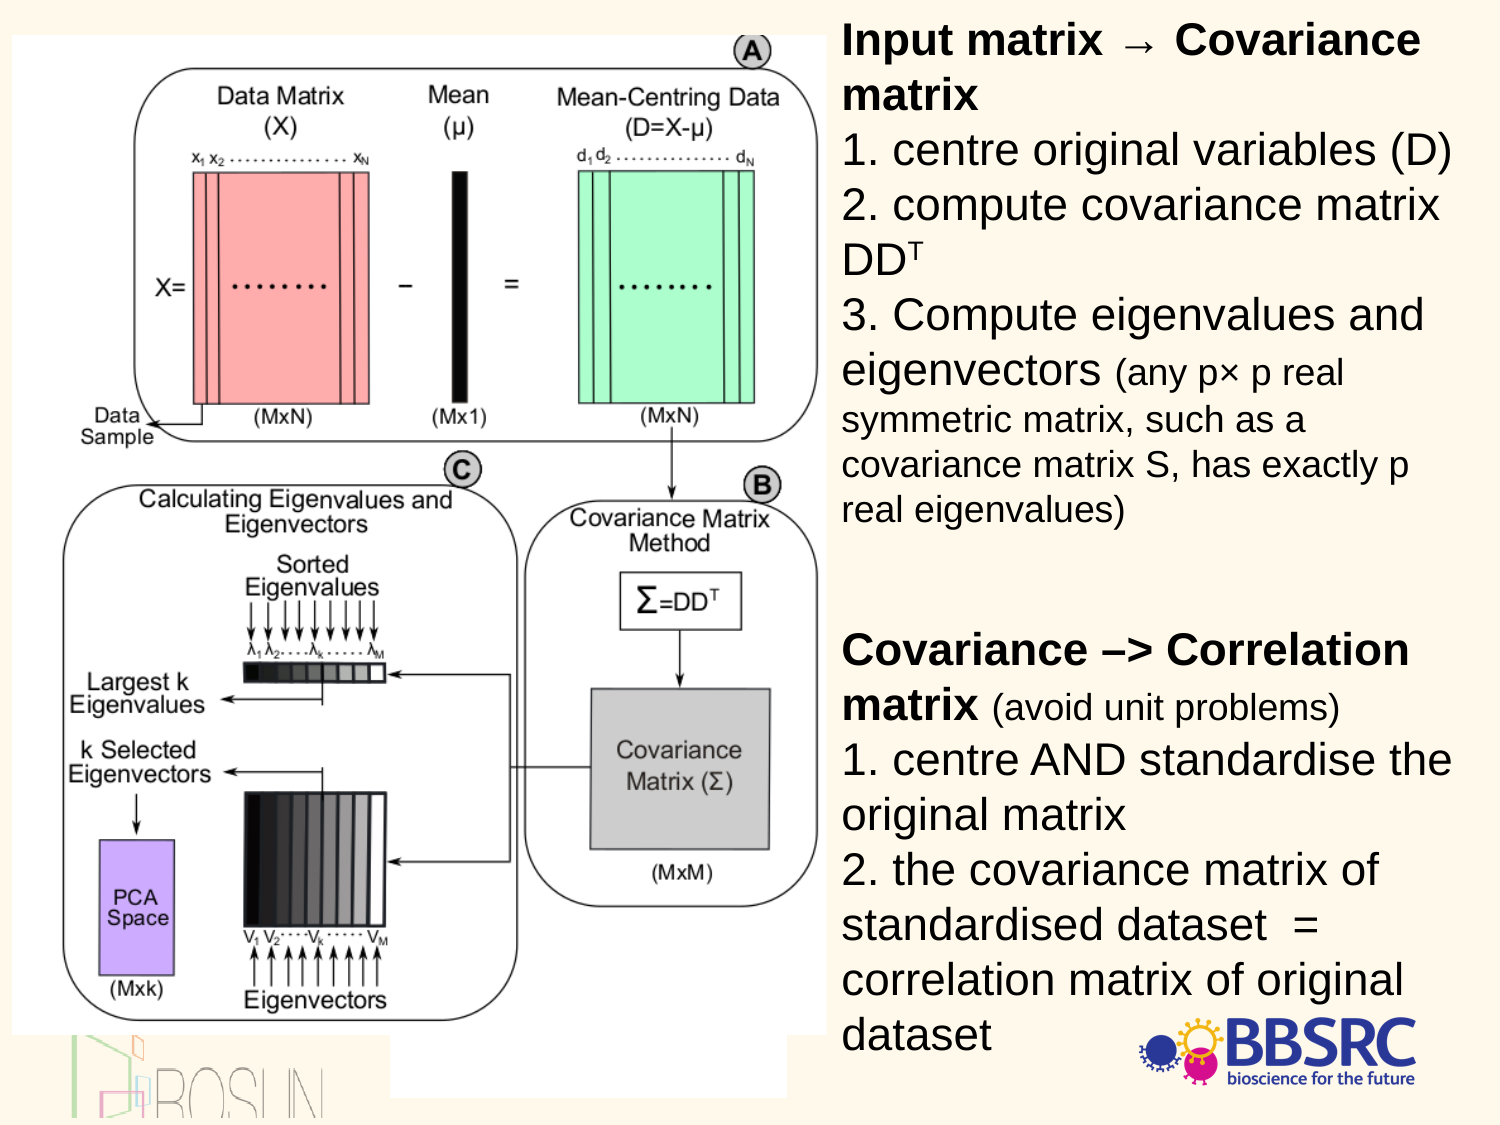

Input matrix → Covariance matrix
1. centre original variables (D)
2. compute covariance matrix DDT
3. Compute eigenvalues and eigenvectors (any p× p real symmetric matrix, such as a covariance matrix S, has exactly p real eigenvalues)
Covariance –> Correlation matrix (avoid unit problems)
1. centre AND standardise the original matrix
2. the covariance matrix of standardised dataset = correlation matrix of original dataset